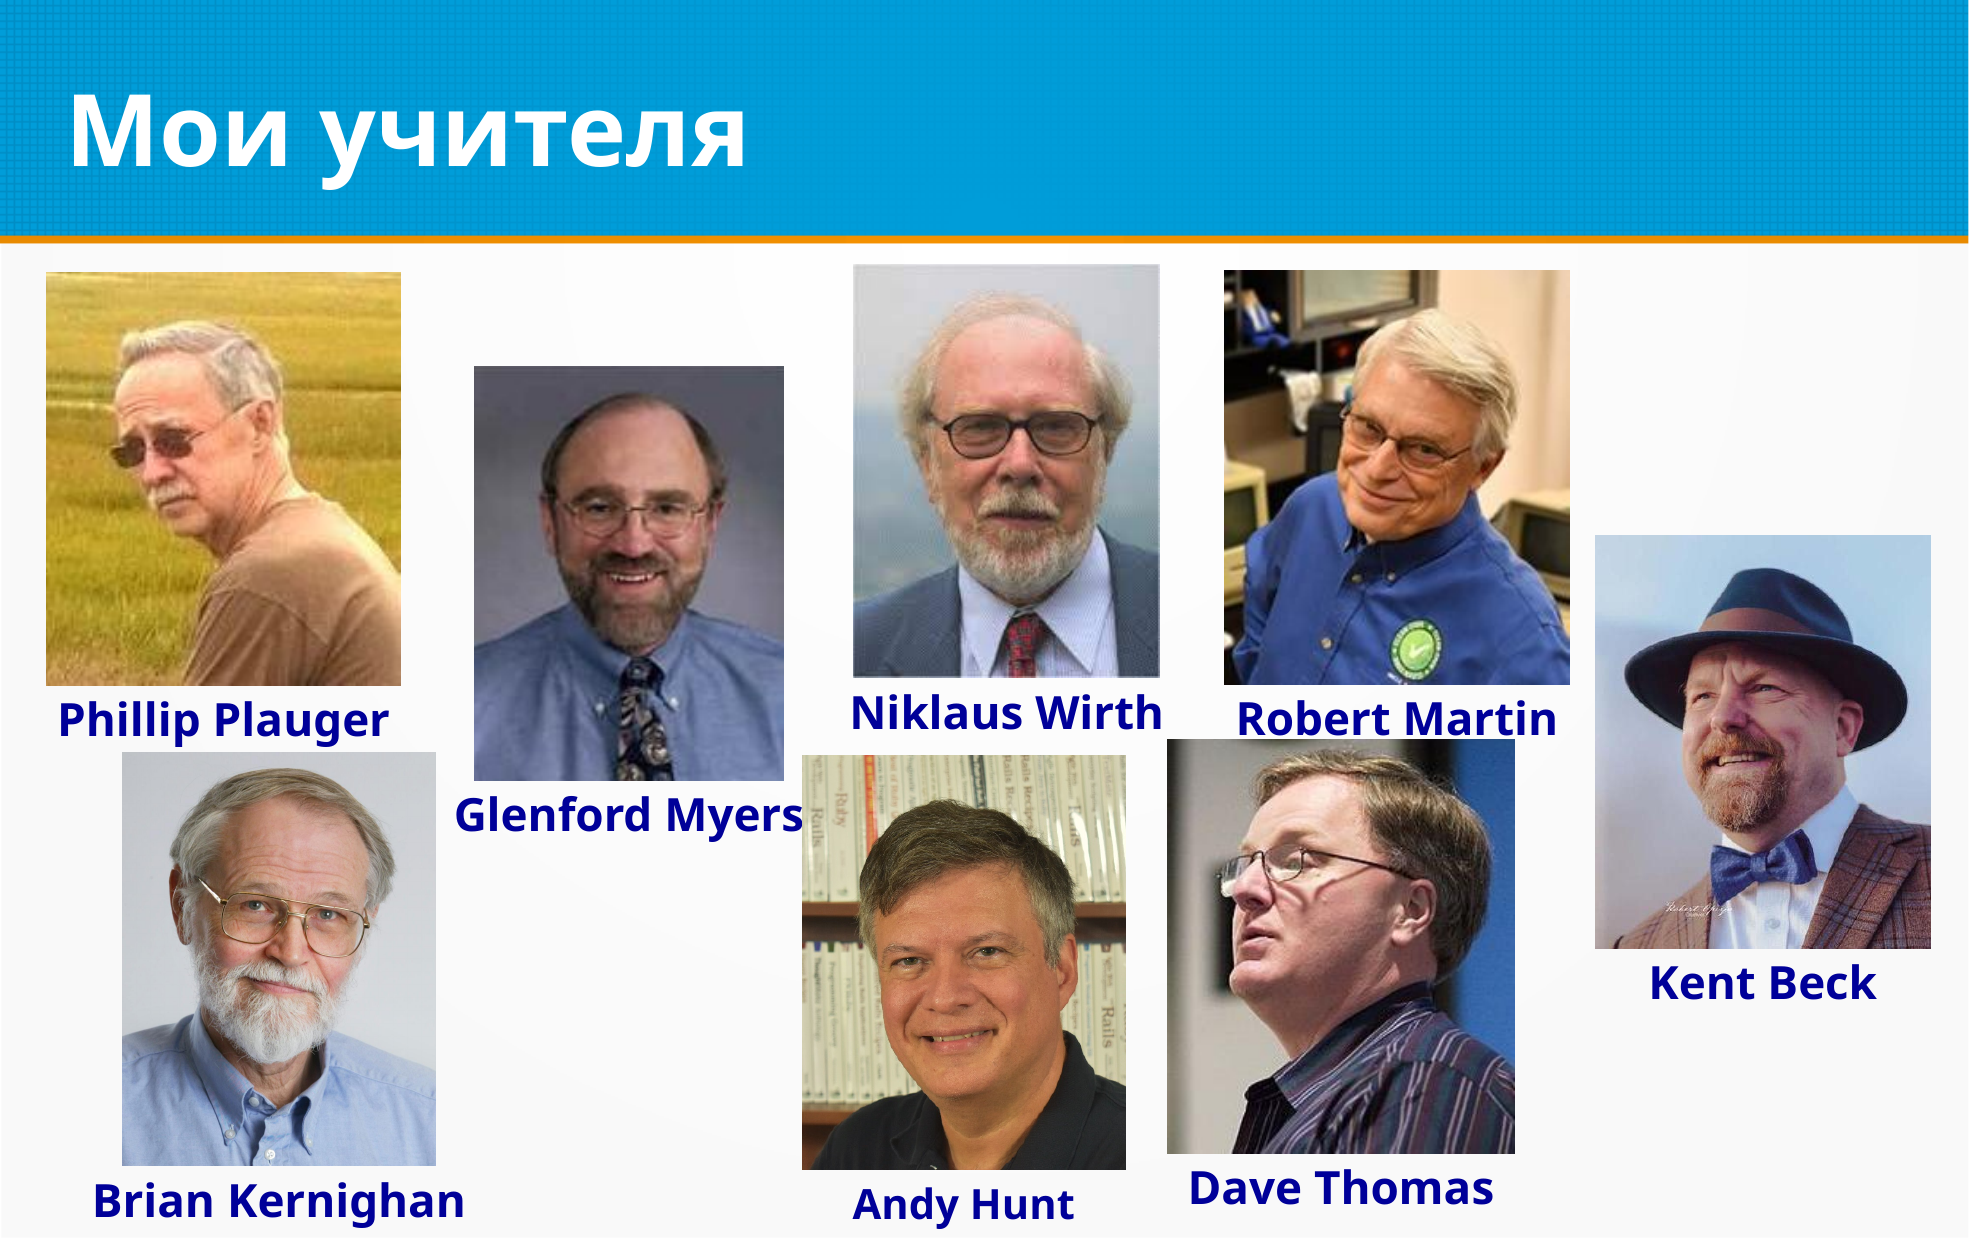

Мои учителя
Niklaus Wirth
Robert Martin
Phillip Plauger
Glenford Myers
Kent Beck
Dave Thomas
Brian Kernighan
Andy Hunt